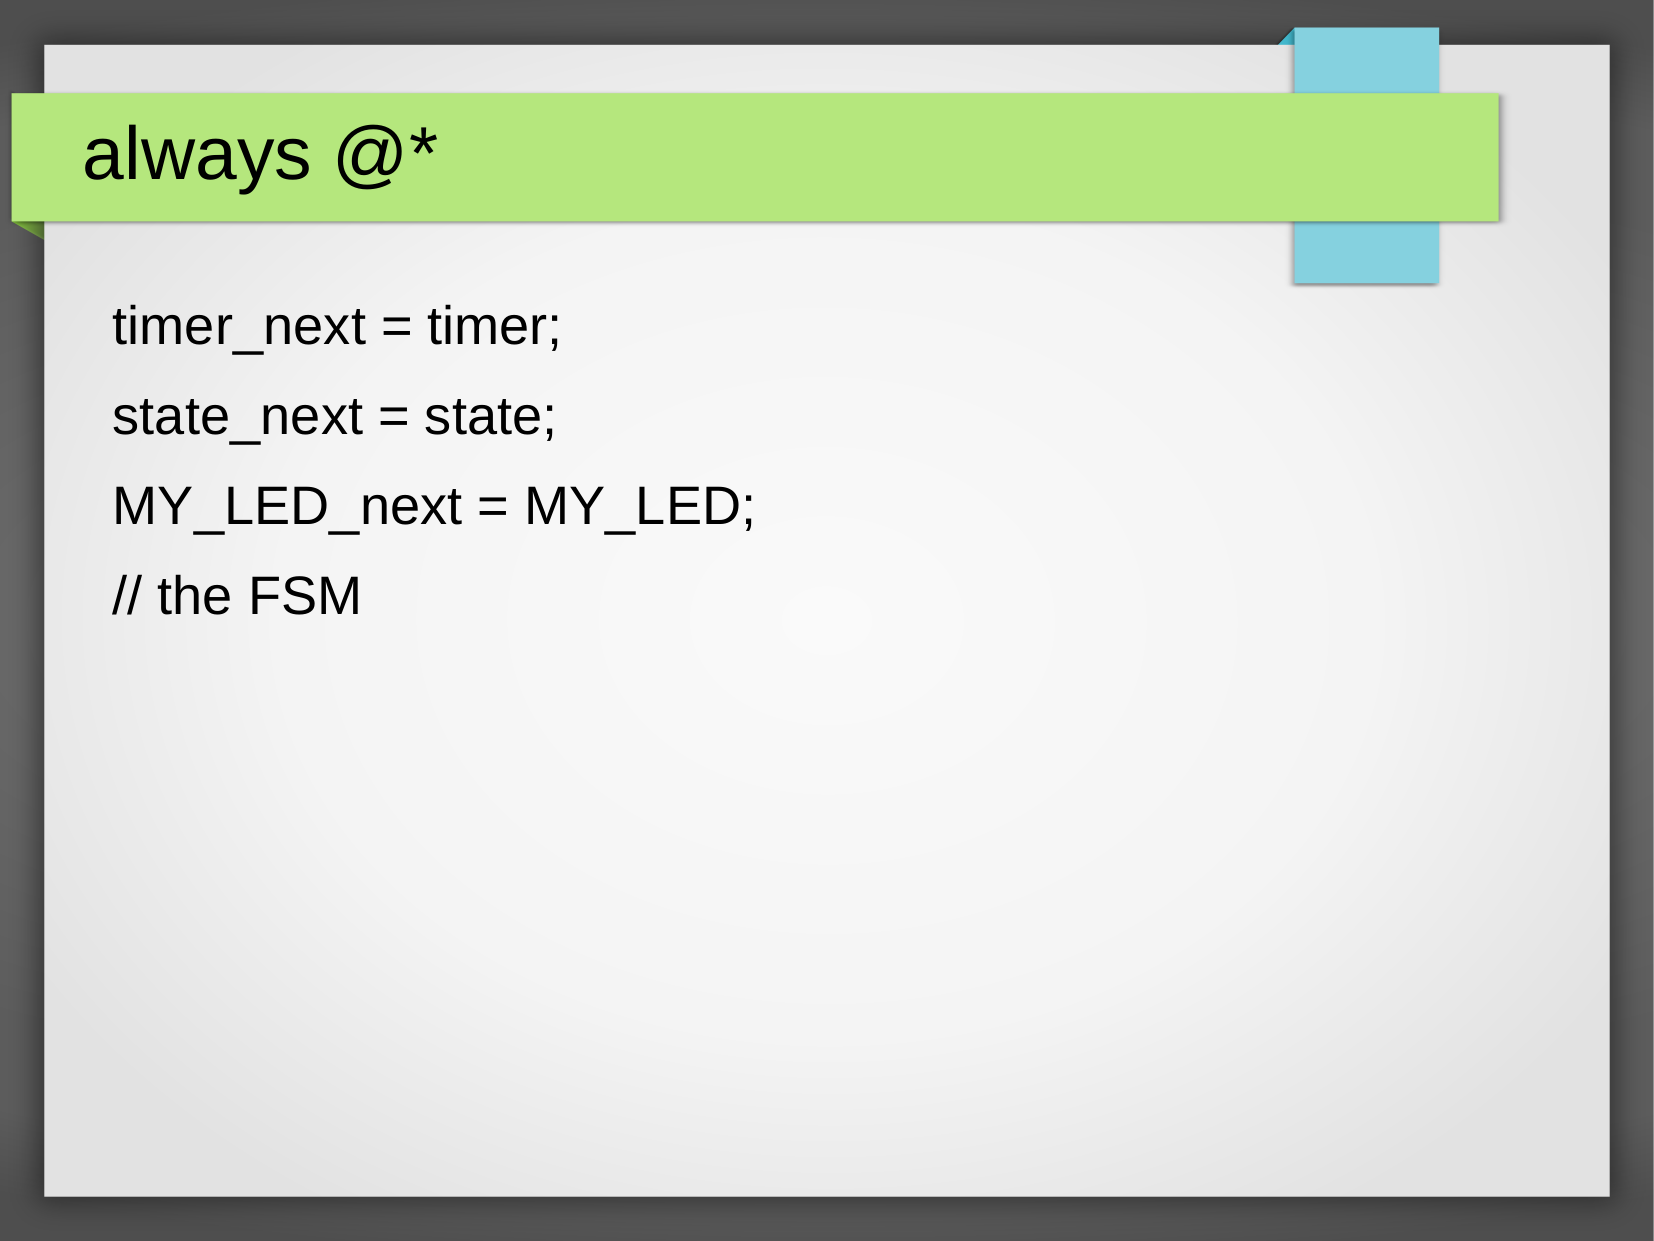

# always @*
 timer_next = timer;
 state_next = state;
 MY_LED_next = MY_LED;
 // the FSM